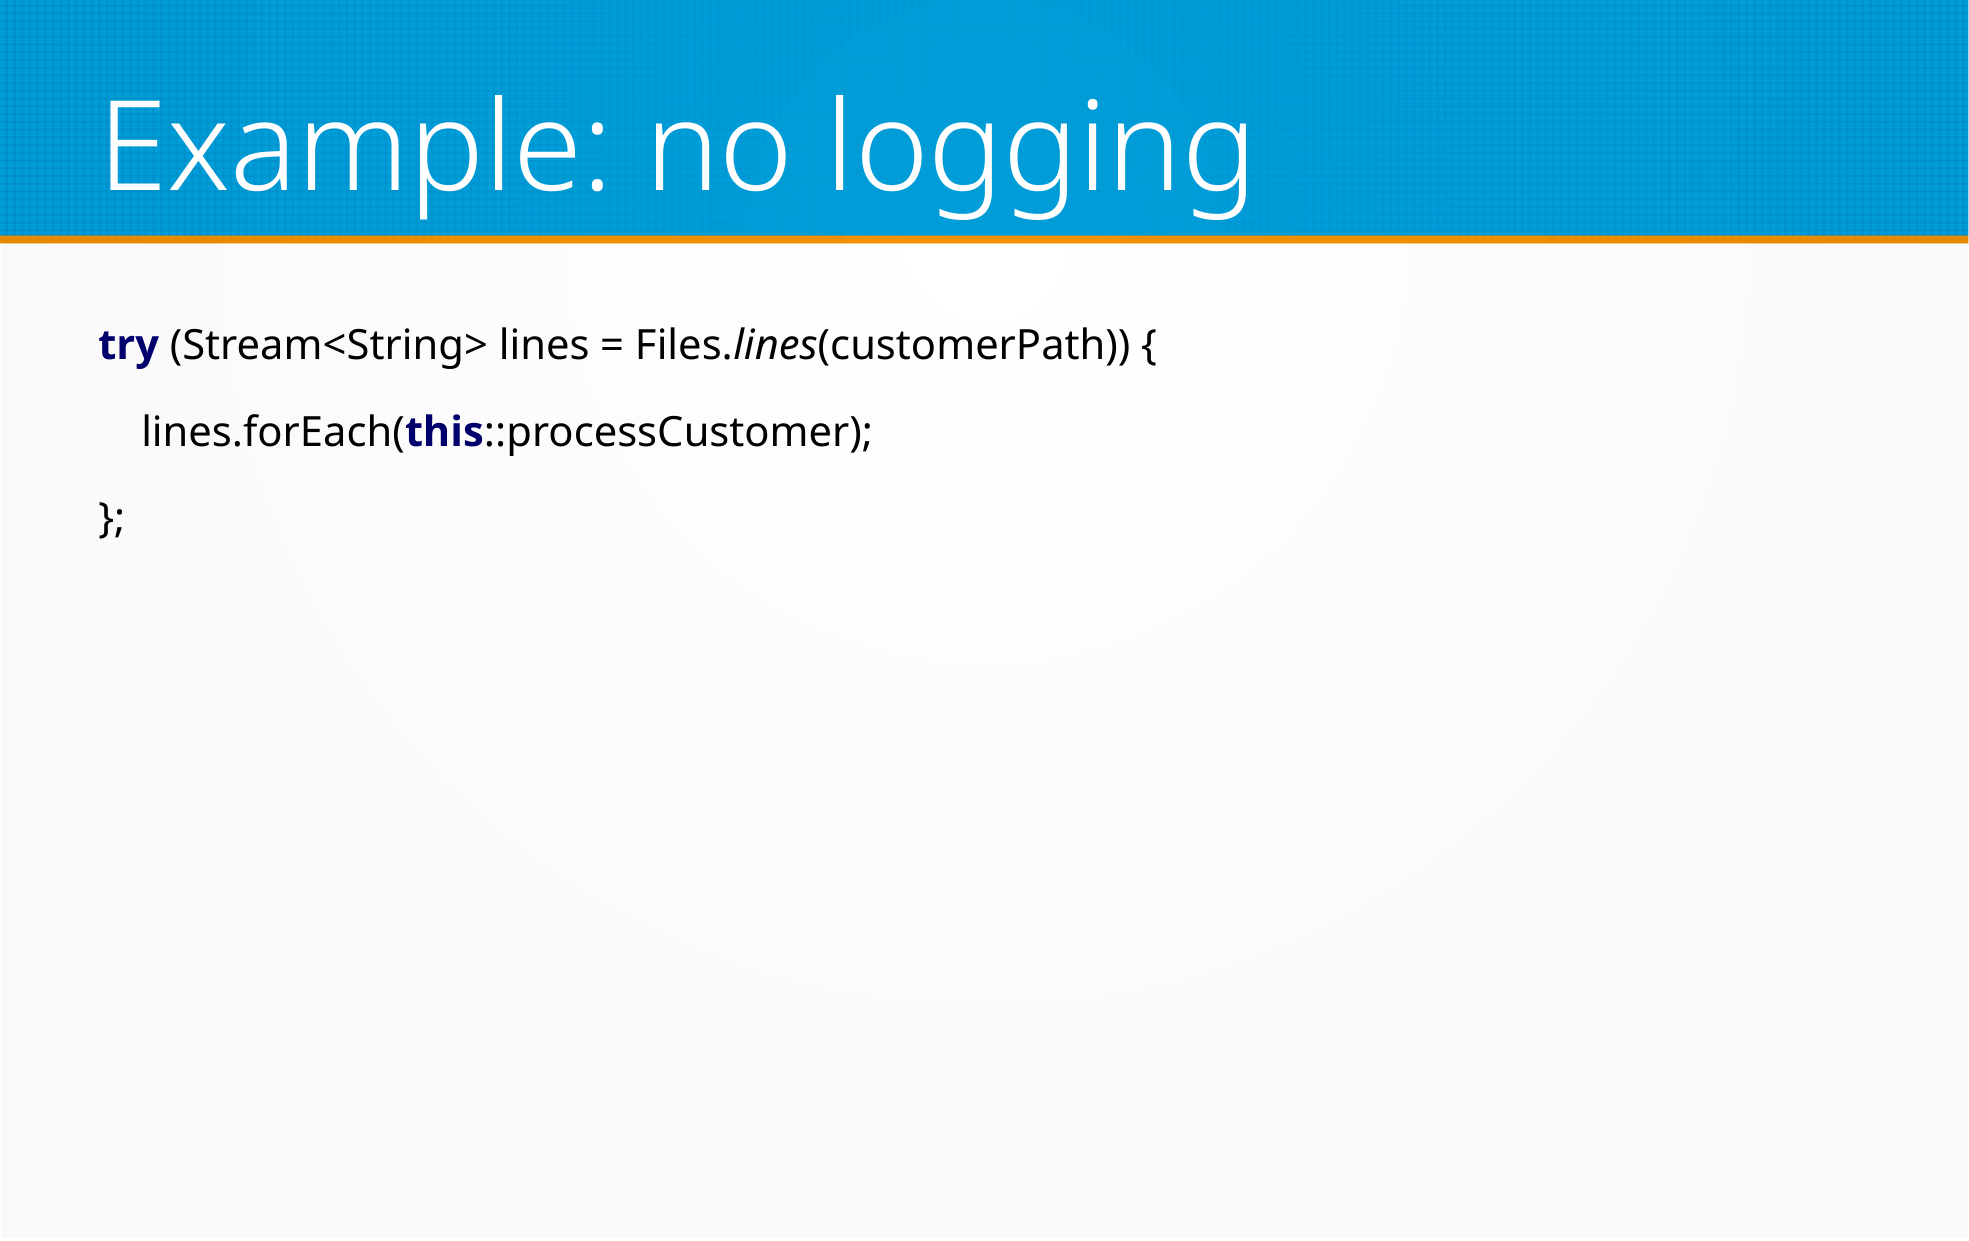

# Example: no logging
try (Stream<String> lines = Files.lines(customerPath)) {
 lines.forEach(this::processCustomer);
};